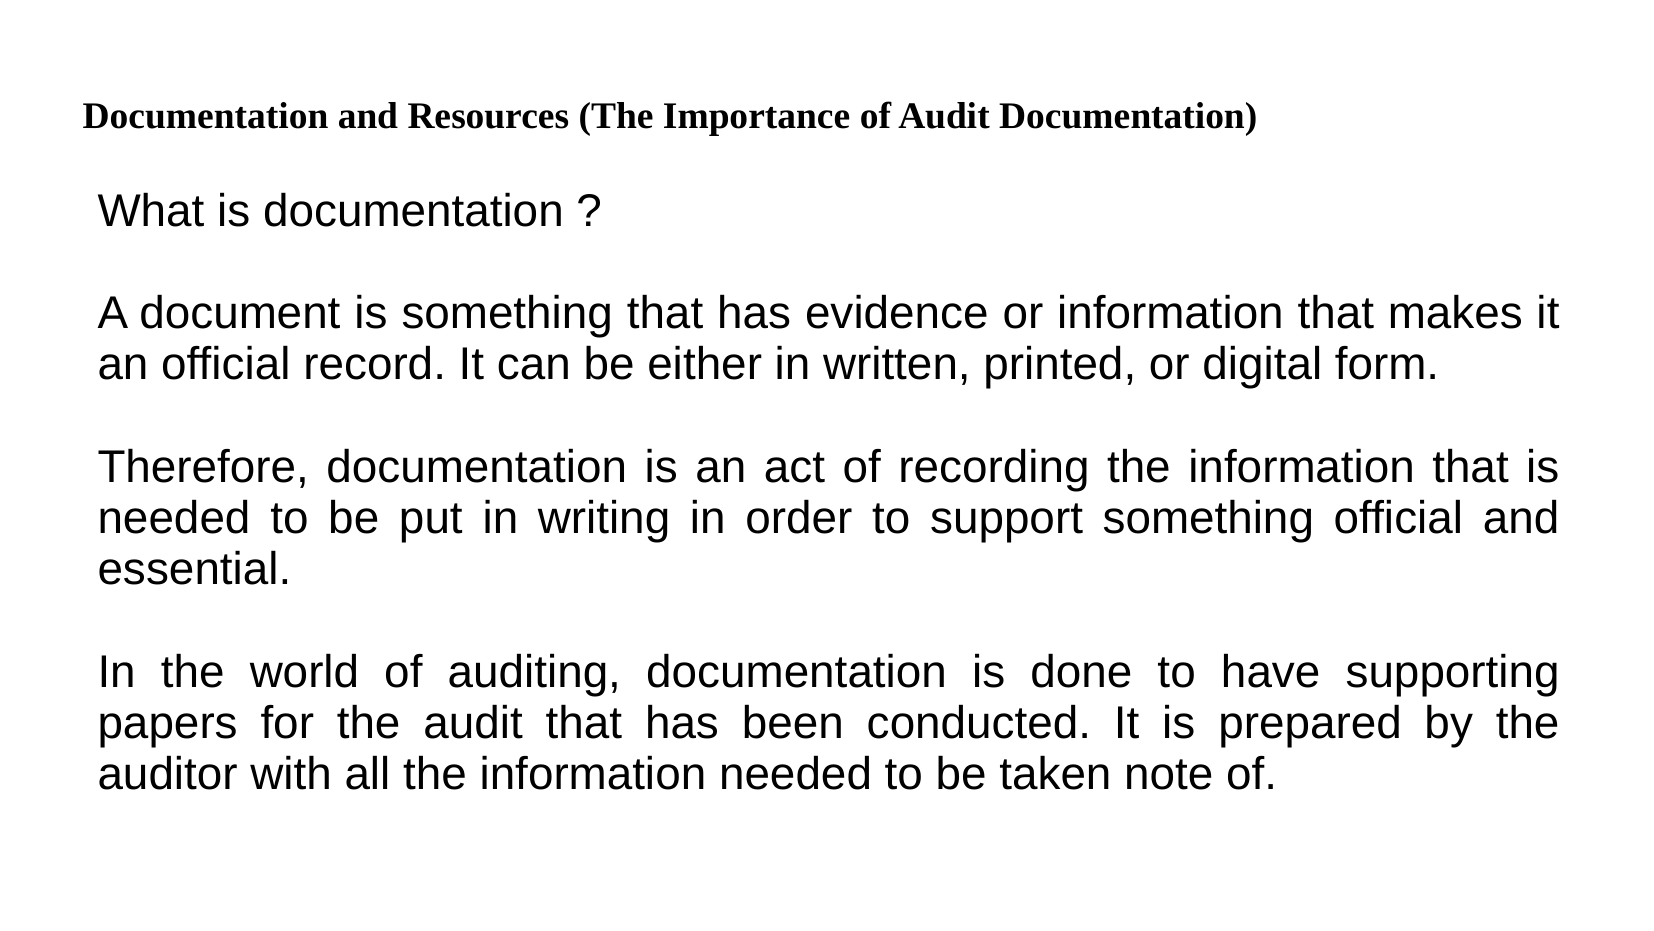

# Documentation and Resources (The Importance of Audit Documentation)
What is documentation ?
A document is something that has evidence or information that makes it an official record. It can be either in written, printed, or digital form.
Therefore, documentation is an act of recording the information that is needed to be put in writing in order to support something official and essential.
In the world of auditing, documentation is done to have supporting papers for the audit that has been conducted. It is prepared by the auditor with all the information needed to be taken note of.